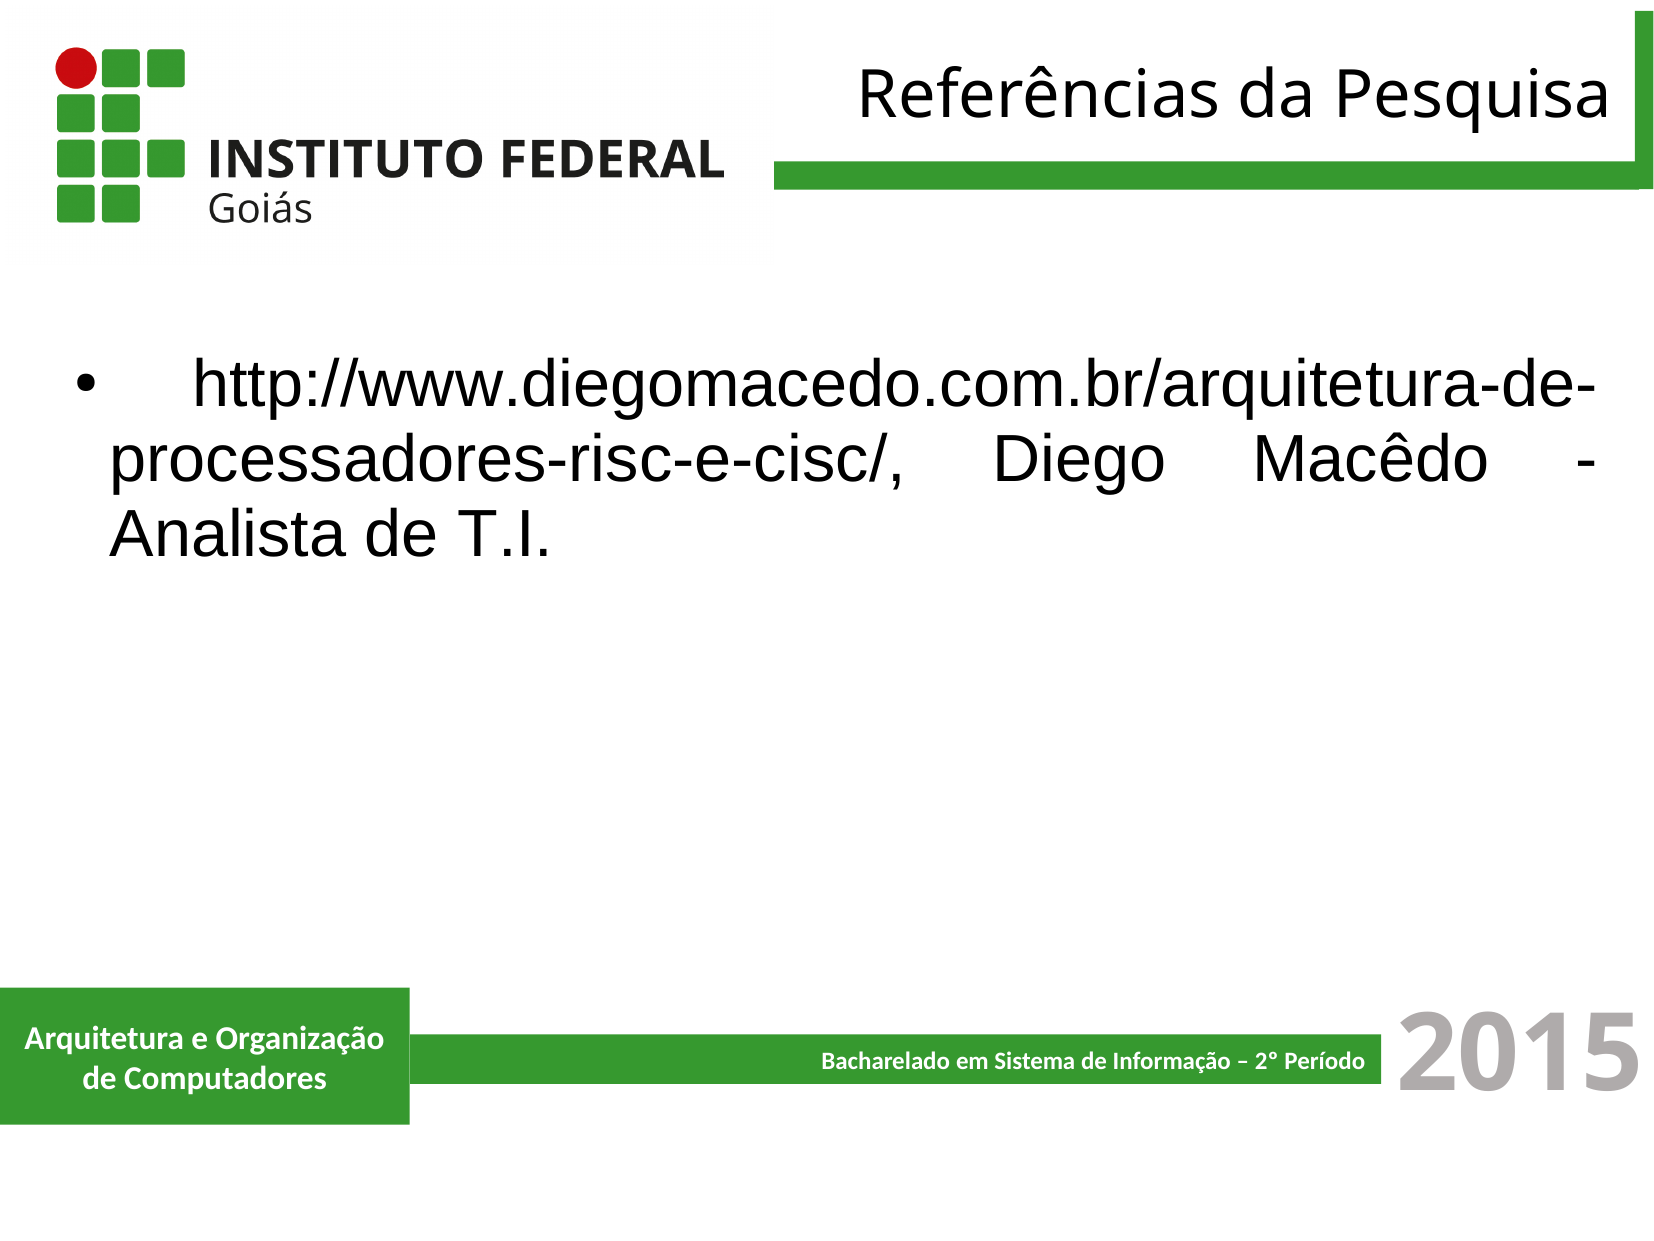

Referências da Pesquisa
 http://www.diegomacedo.com.br/arquitetura-de-processadores-risc-e-cisc/, Diego Macêdo - Analista de T.I.
2015
Arquitetura e Organização de Computadores
Bacharelado em Sistema de Informação – 2º Período